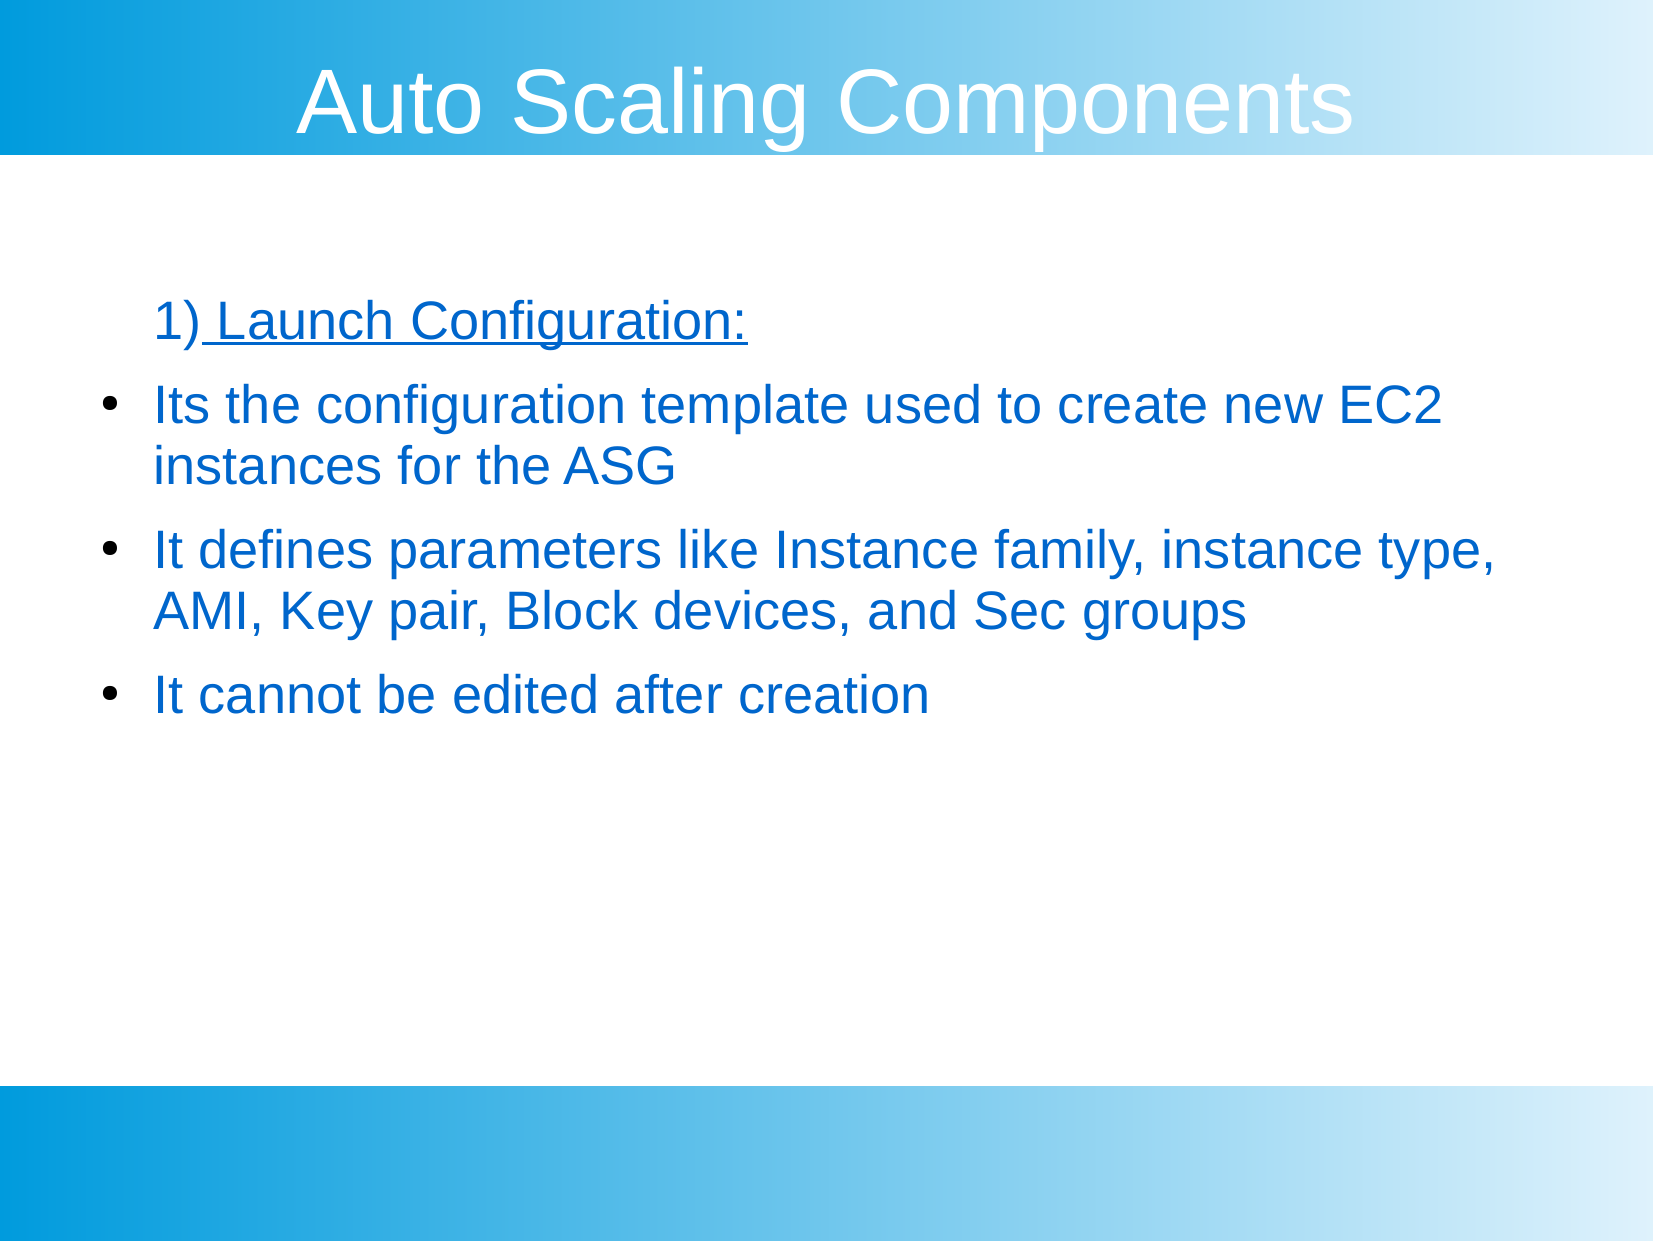

# Auto Scaling Components
1) Launch Configuration:
Its the configuration template used to create new EC2 instances for the ASG
It defines parameters like Instance family, instance type, AMI, Key pair, Block devices, and Sec groups
It cannot be edited after creation